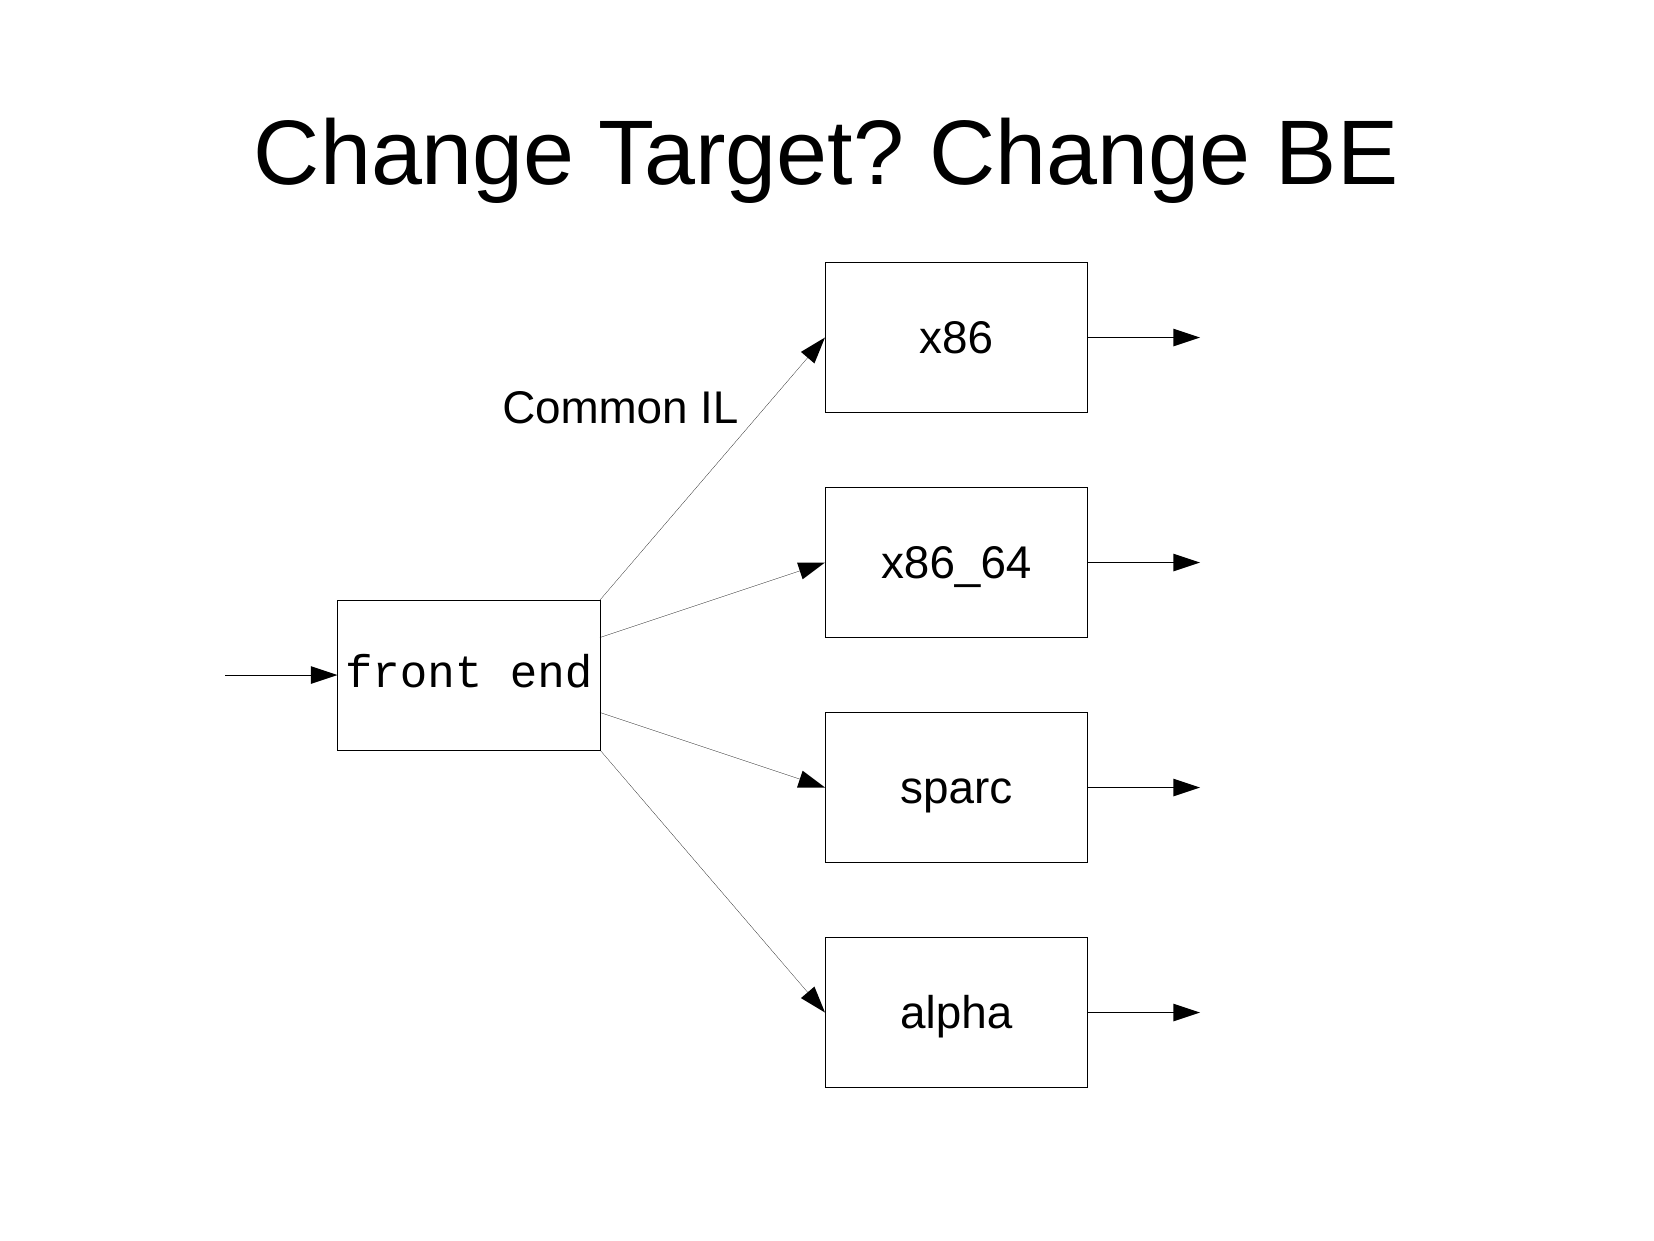

# Change Target? Change BE
x86
Common IL
x86_64
front end
sparc
alpha